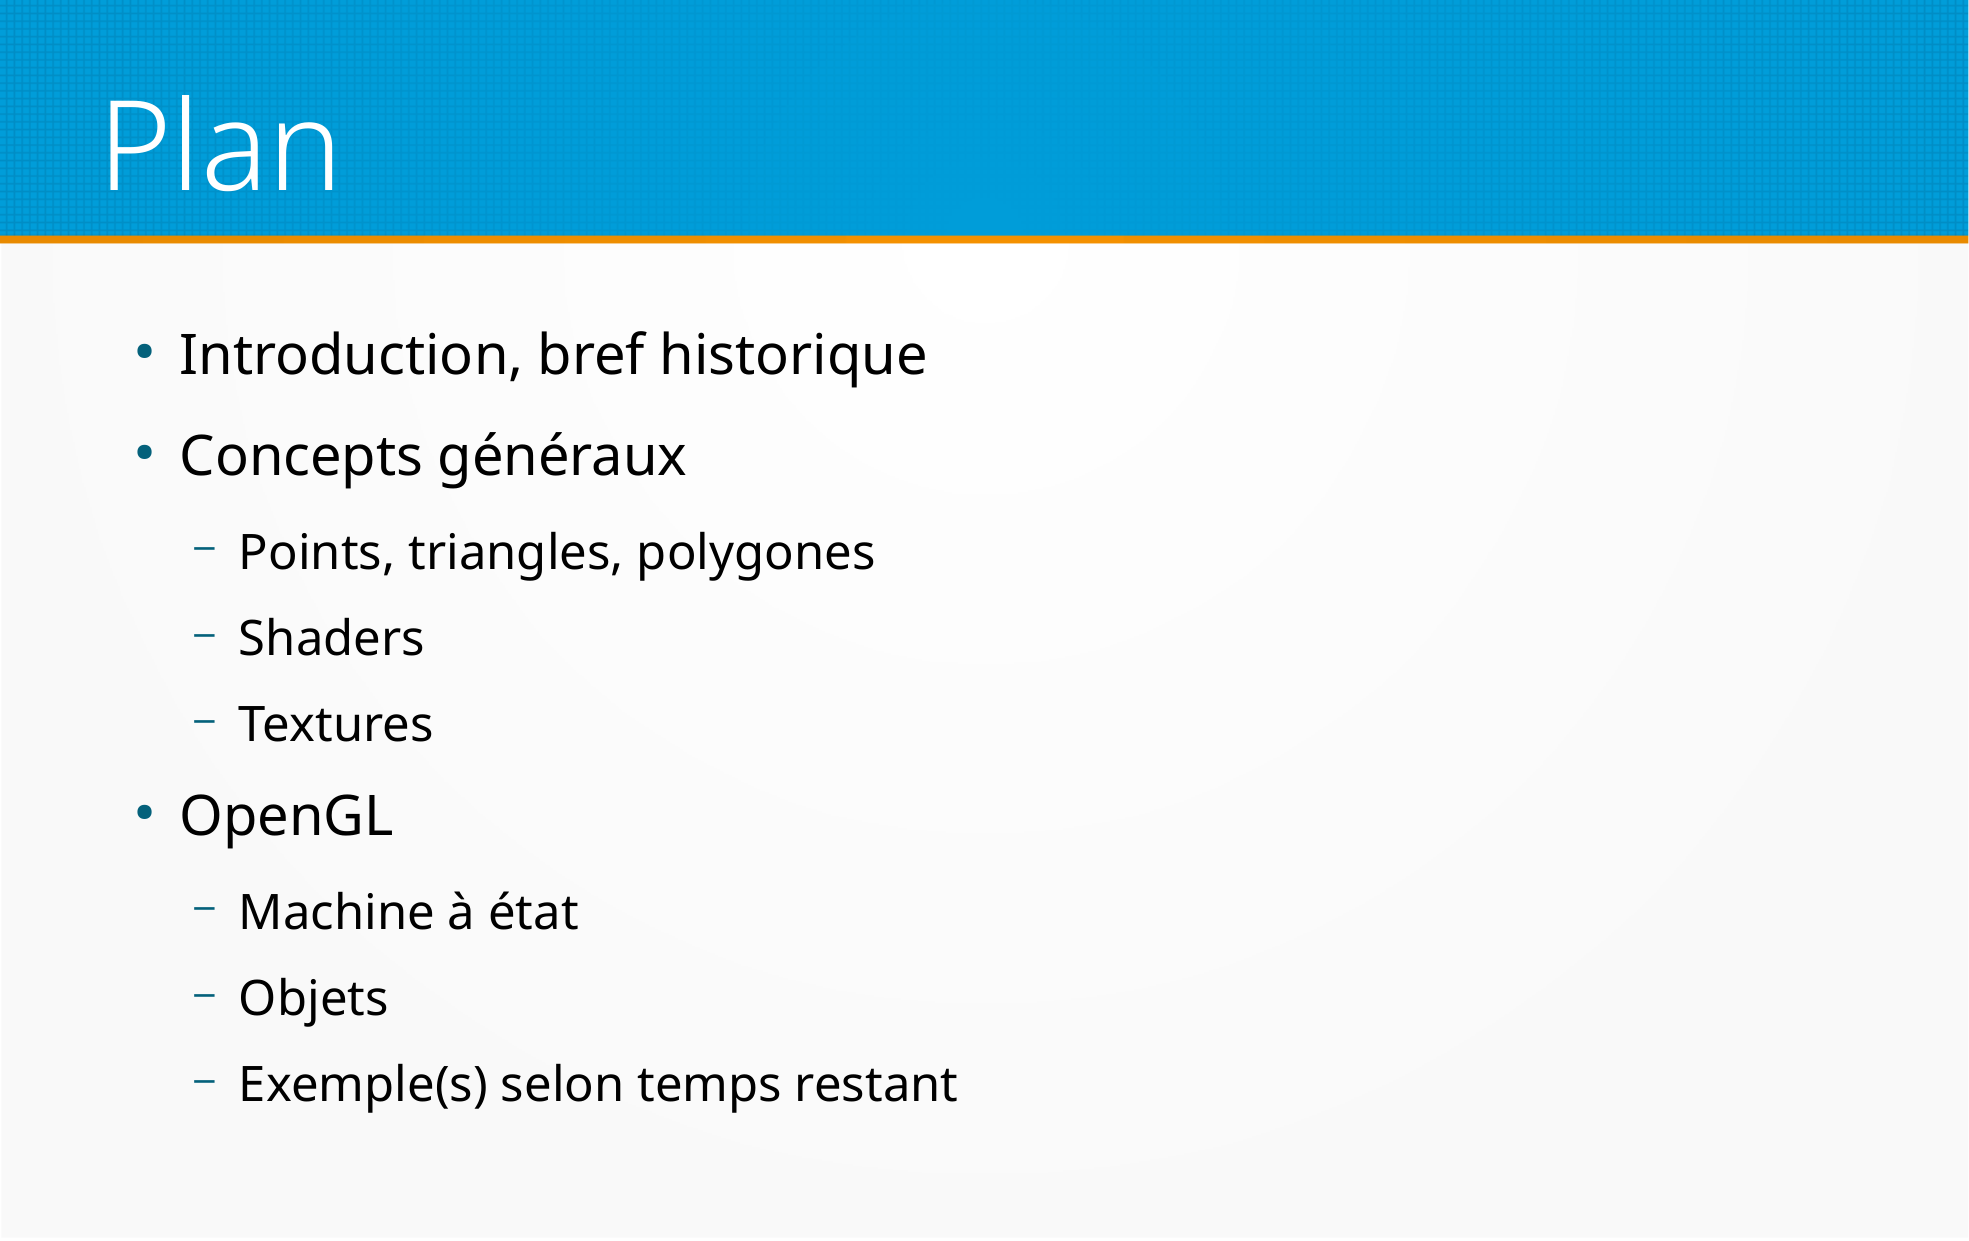

# Plan
Introduction, bref historique
Concepts généraux
Points, triangles, polygones
Shaders
Textures
OpenGL
Machine à état
Objets
Exemple(s) selon temps restant